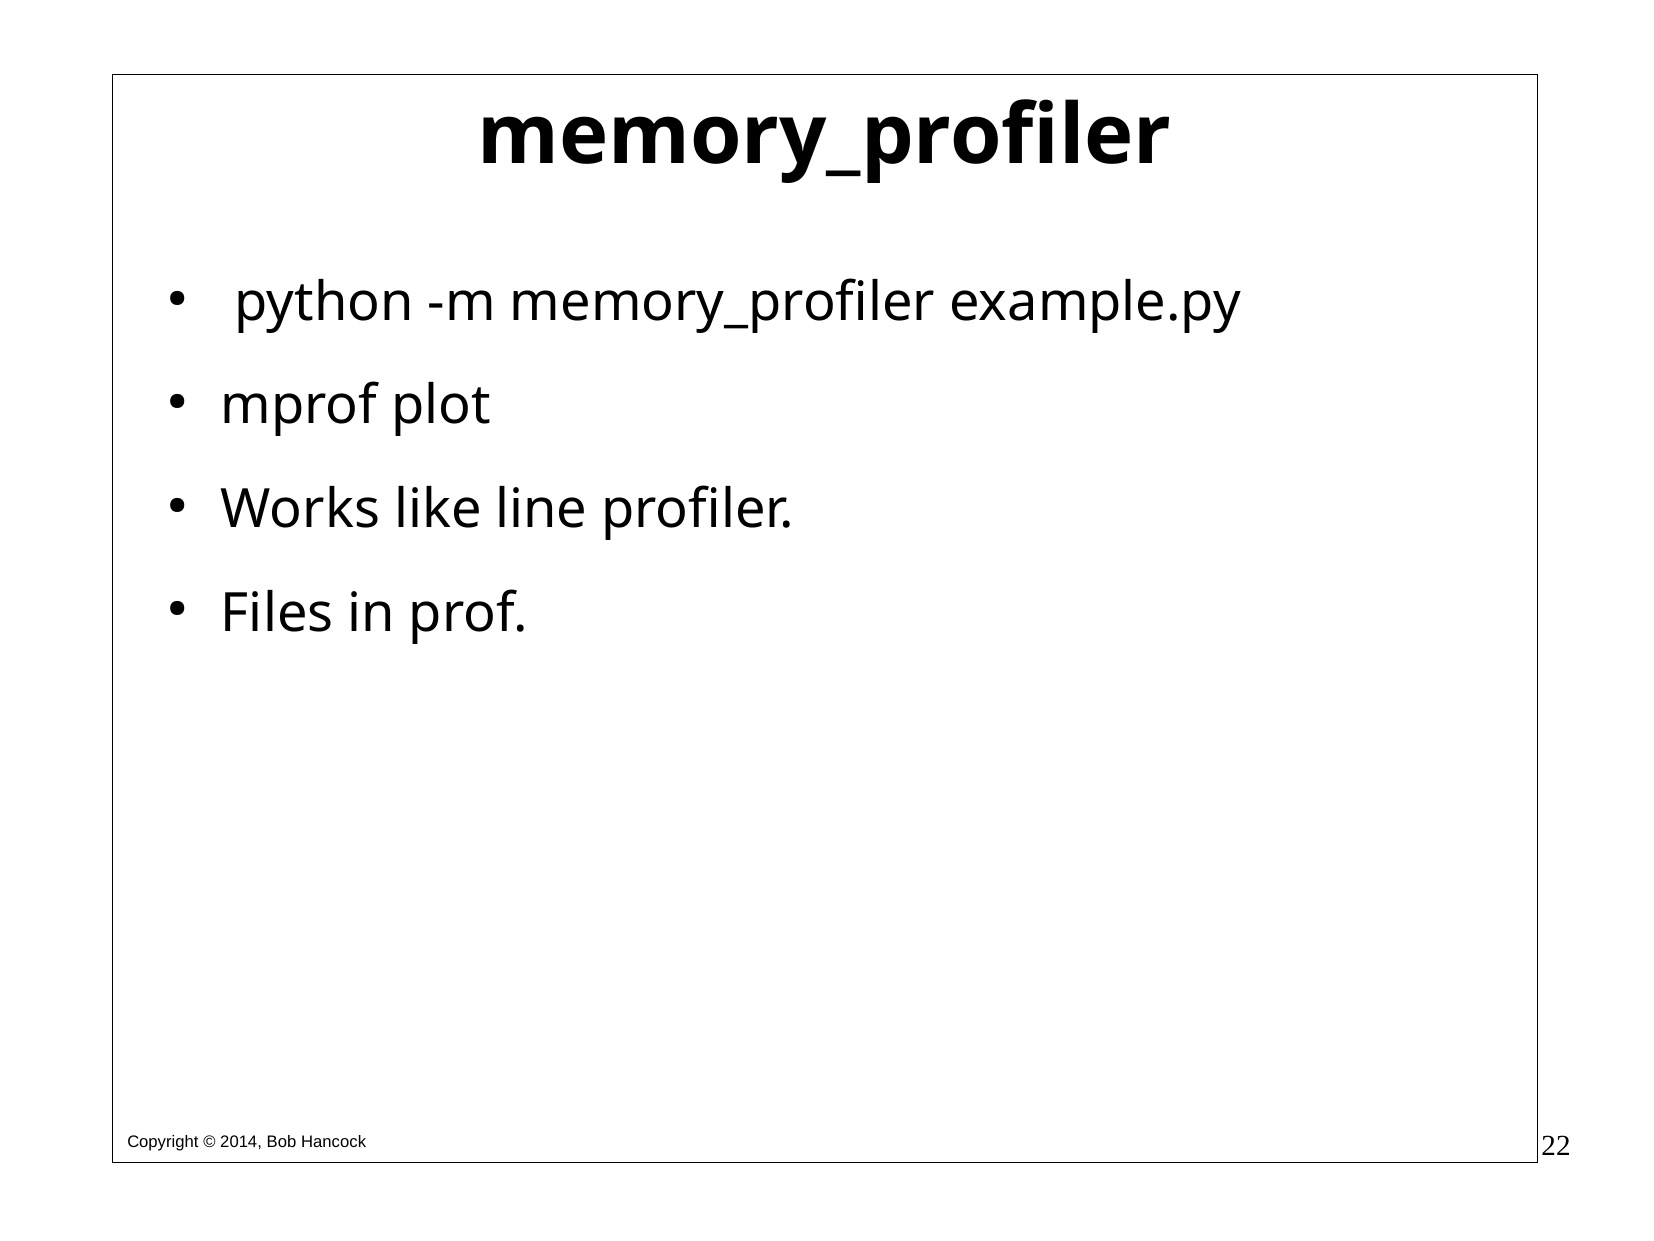

# memory_profiler
 python -m memory_profiler example.py
mprof plot
Works like line profiler.
Files in prof.
Copyright © 2014, Bob Hancock
22